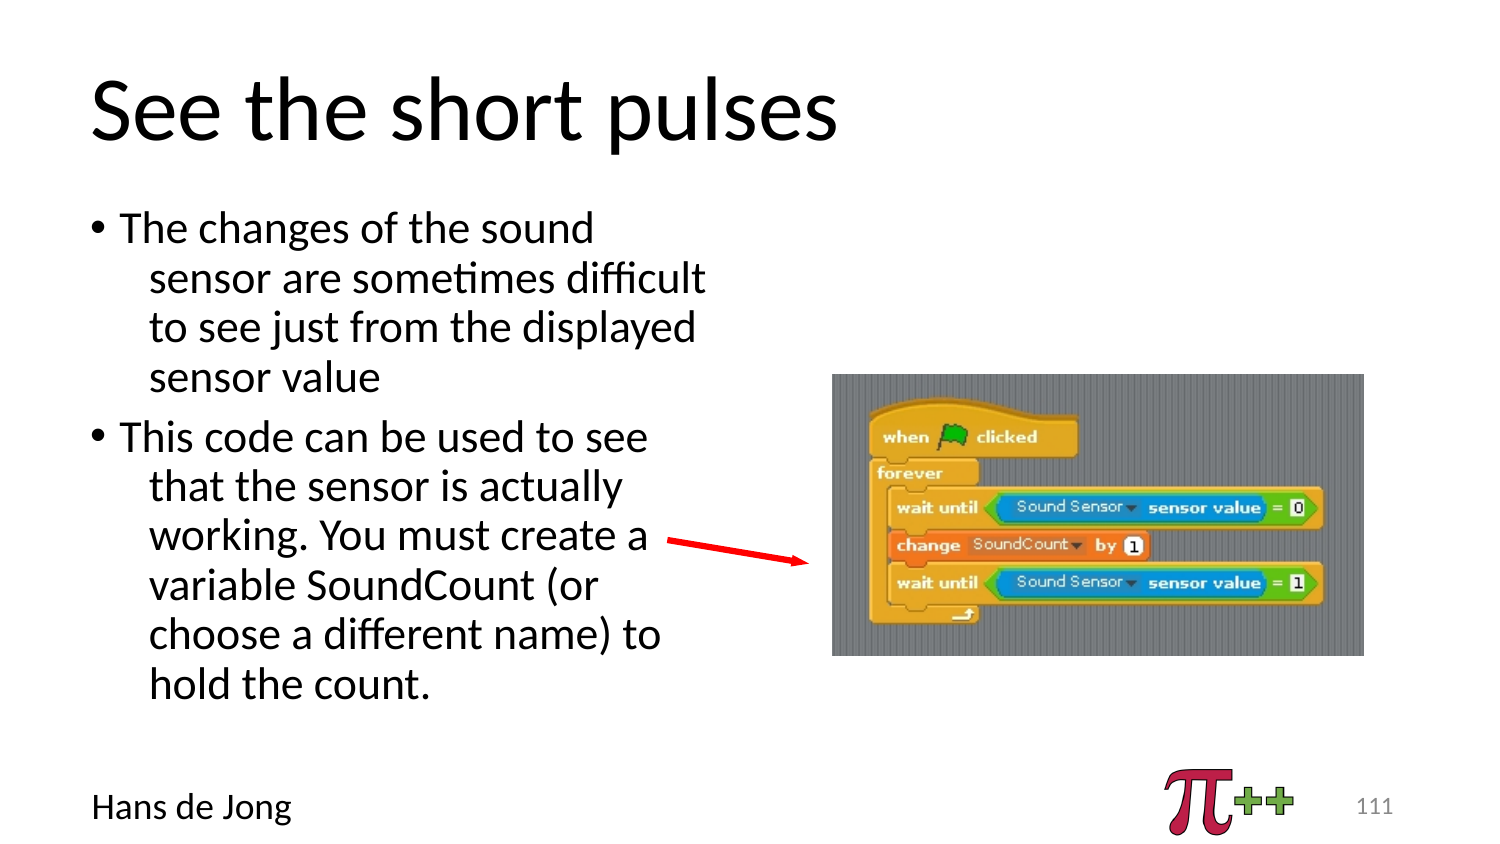

# See the short pulses
The changes of the sound sensor are sometimes difficult to see just from the displayed sensor value
This code can be used to see that the sensor is actually working. You must create a variable SoundCount (or choose a different name) to hold the count.